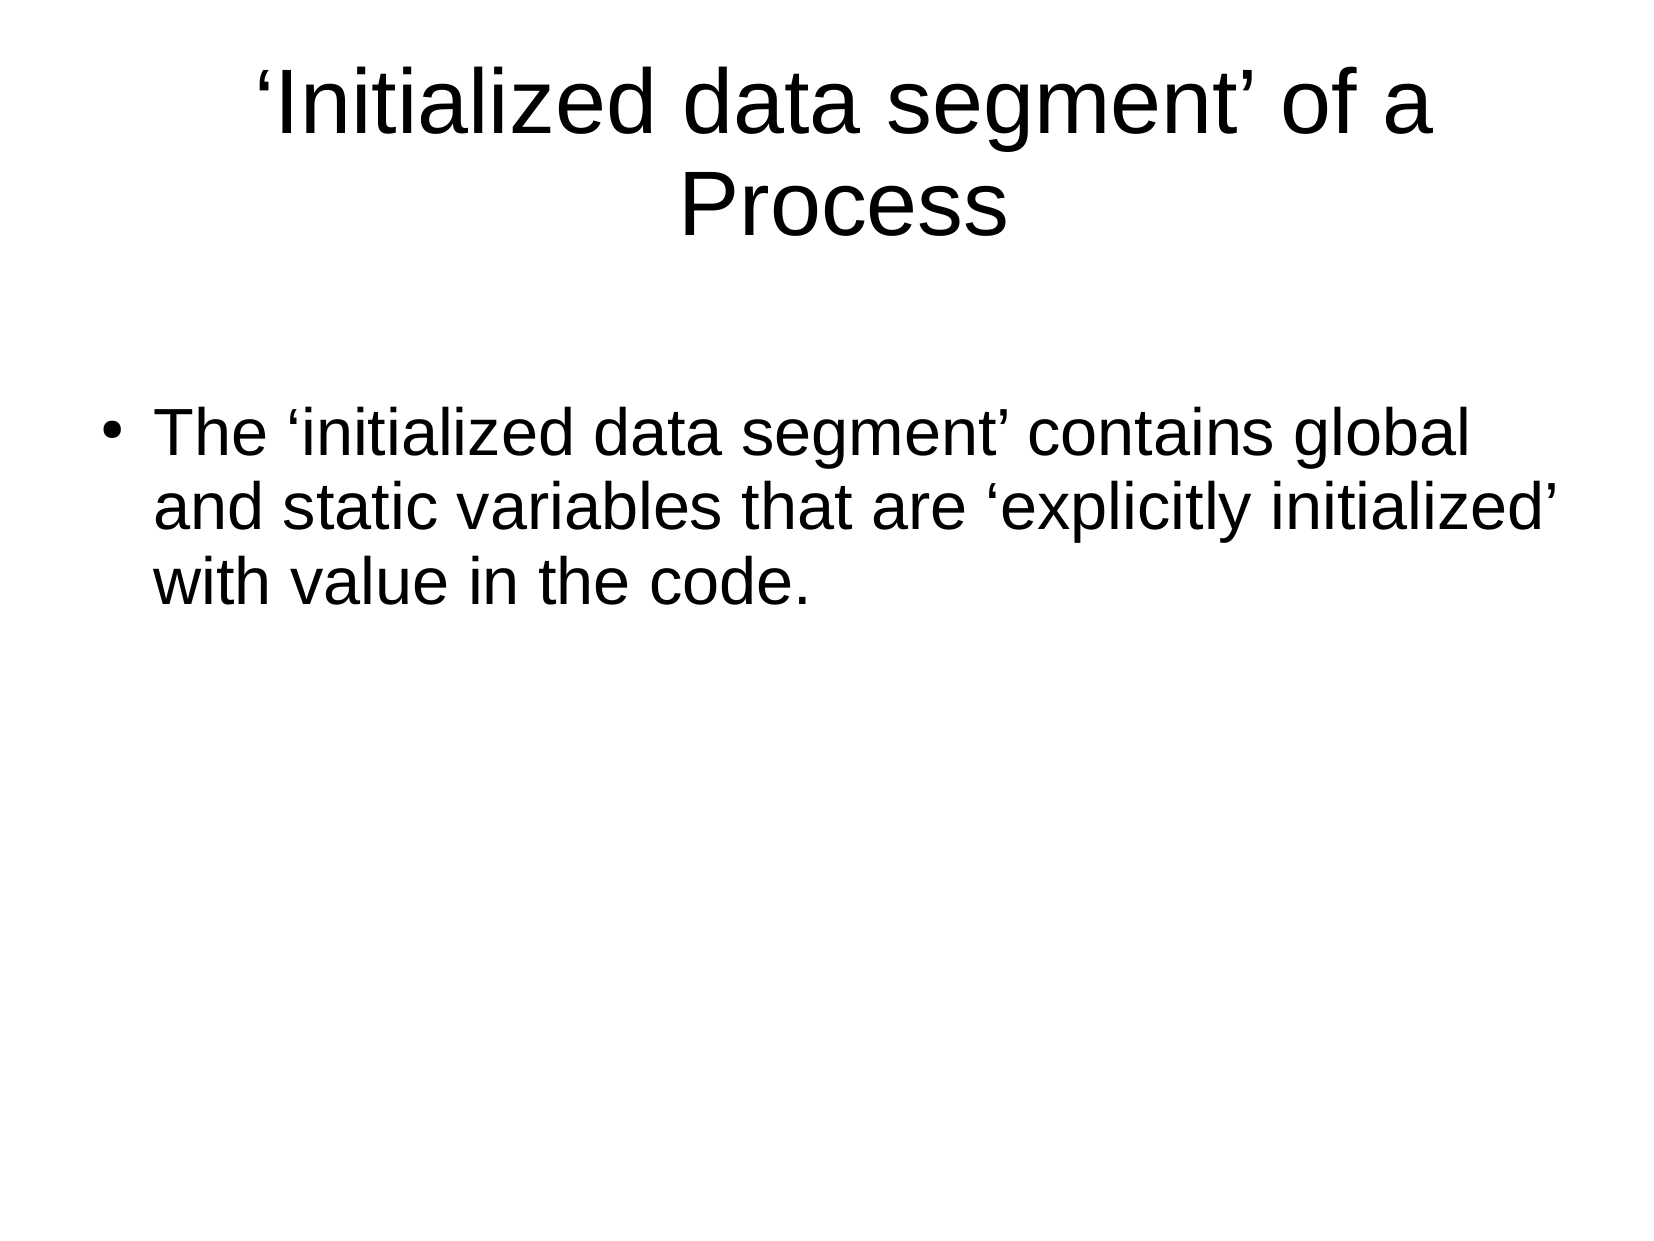

# ‘Initialized data segment’ of a Process
The ‘initialized data segment’ contains global and static variables that are ‘explicitly initialized’ with value in the code.